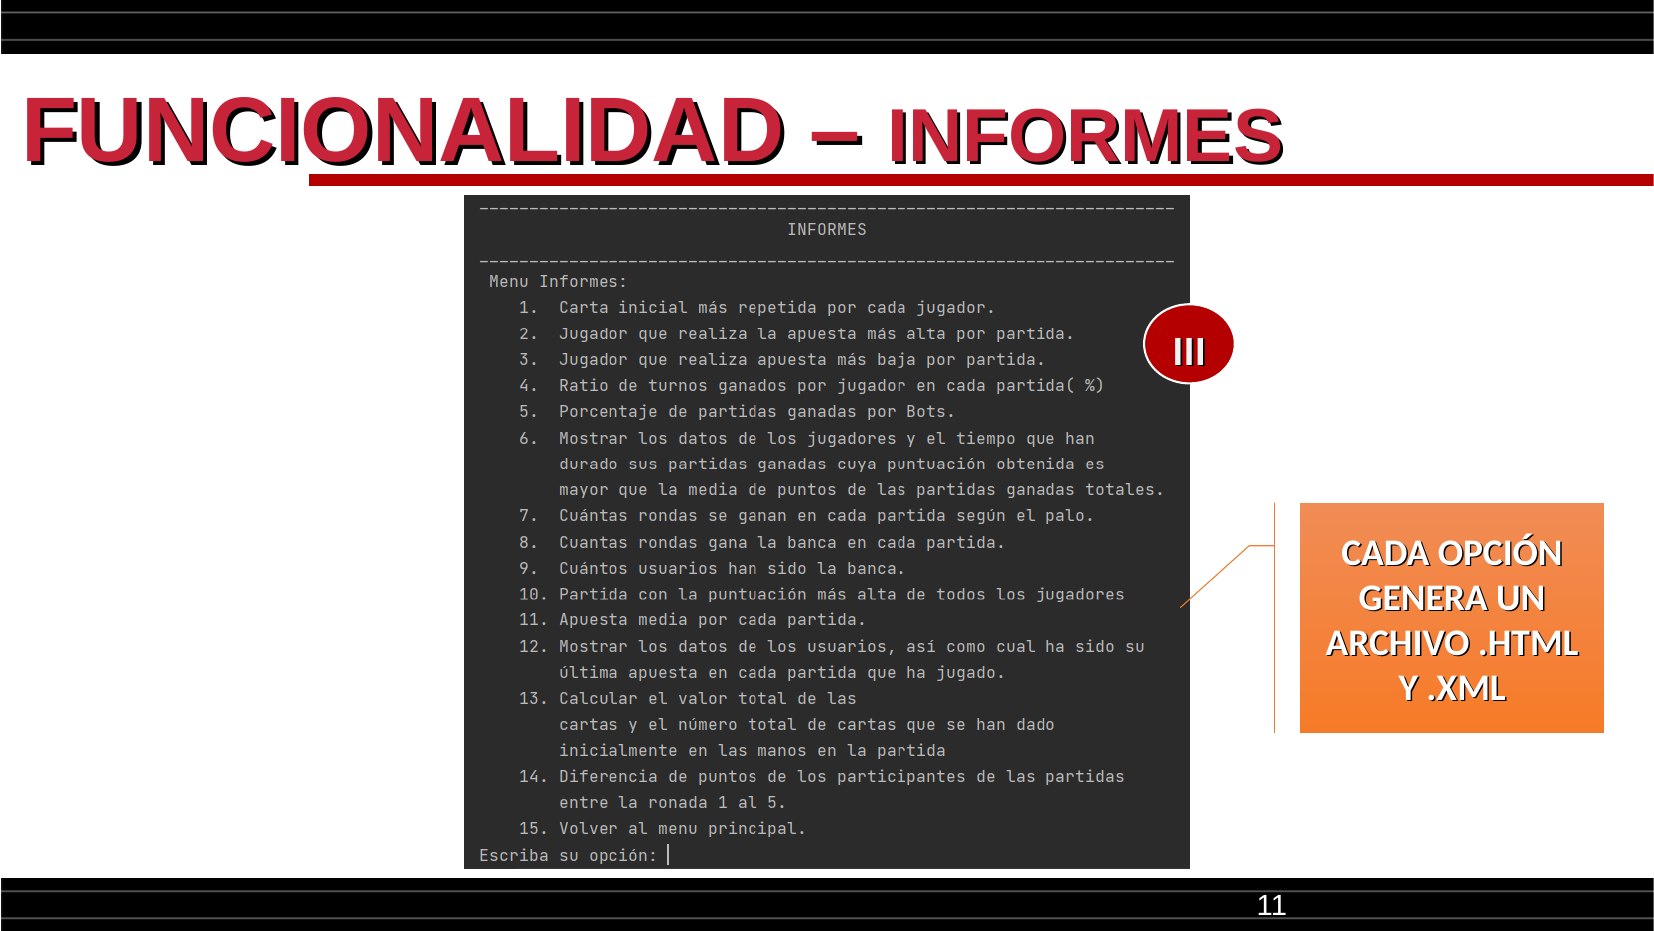

Funcionalidad – Informes
III
Cada opción genera un archivo .html y .xml